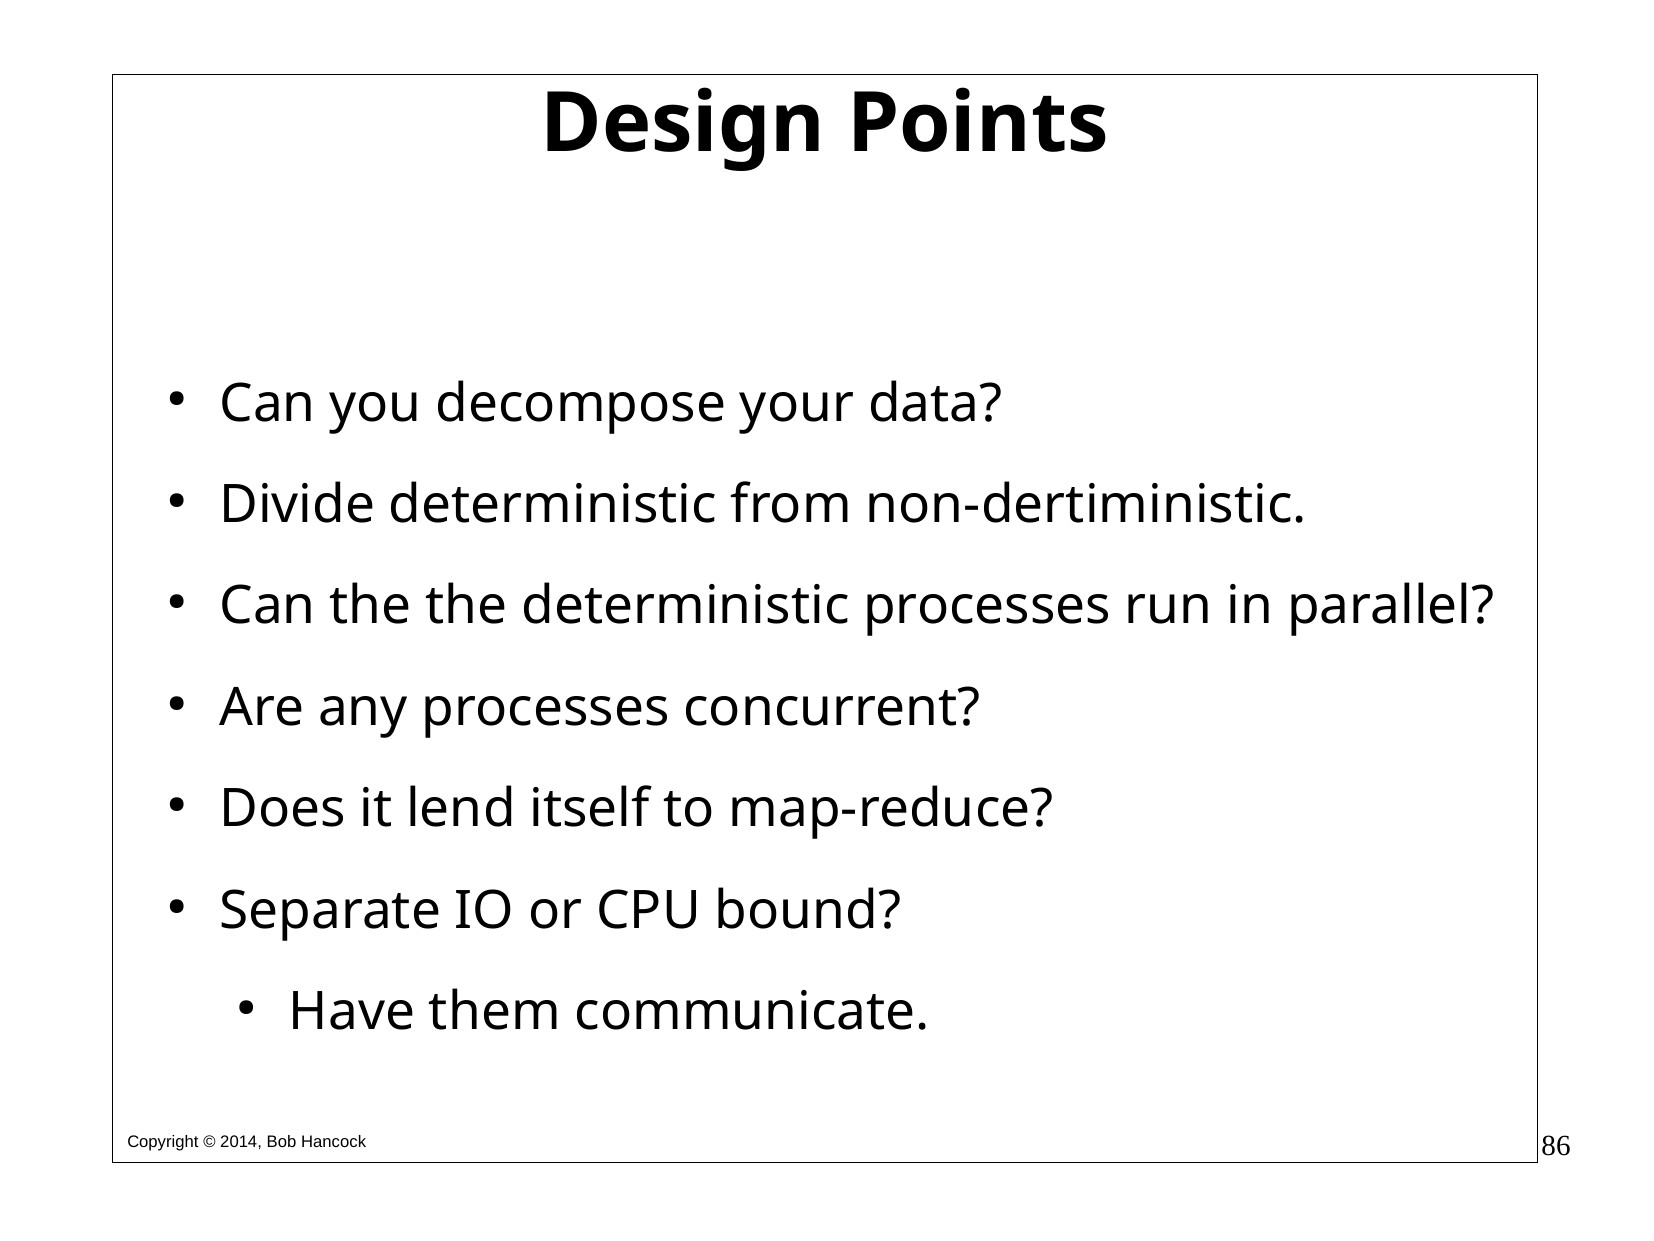

# Design Points
Can you decompose your data?
Divide deterministic from non-dertiministic.
Can the the deterministic processes run in parallel?
Are any processes concurrent?
Does it lend itself to map-reduce?
Separate IO or CPU bound?
Have them communicate.
Copyright © 2014, Bob Hancock
86